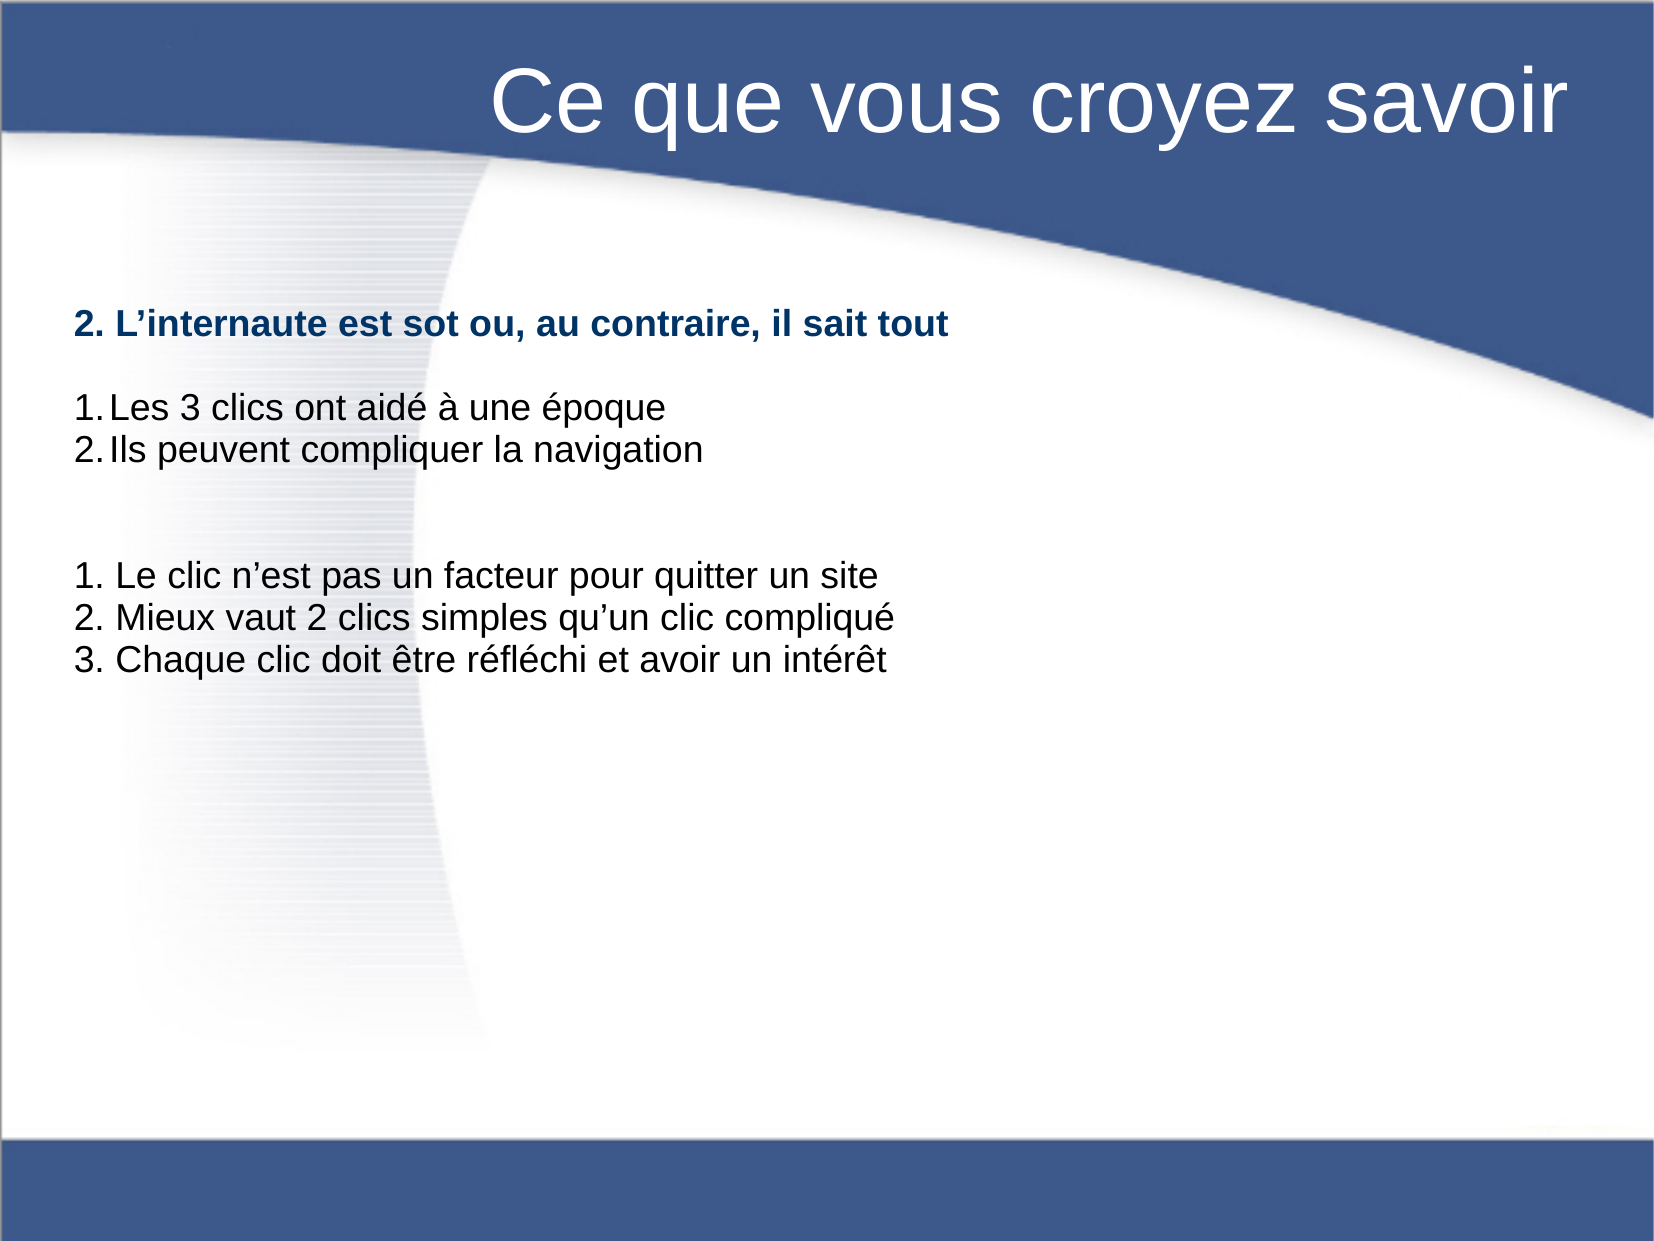

# Ce que vous croyez savoir
2. L’internaute est sot ou, au contraire, il sait tout
Les 3 clics ont aidé à une époque
Ils peuvent compliquer la navigation
1. Le clic n’est pas un facteur pour quitter un site
2. Mieux vaut 2 clics simples qu’un clic compliqué
3. Chaque clic doit être réfléchi et avoir un intérêt